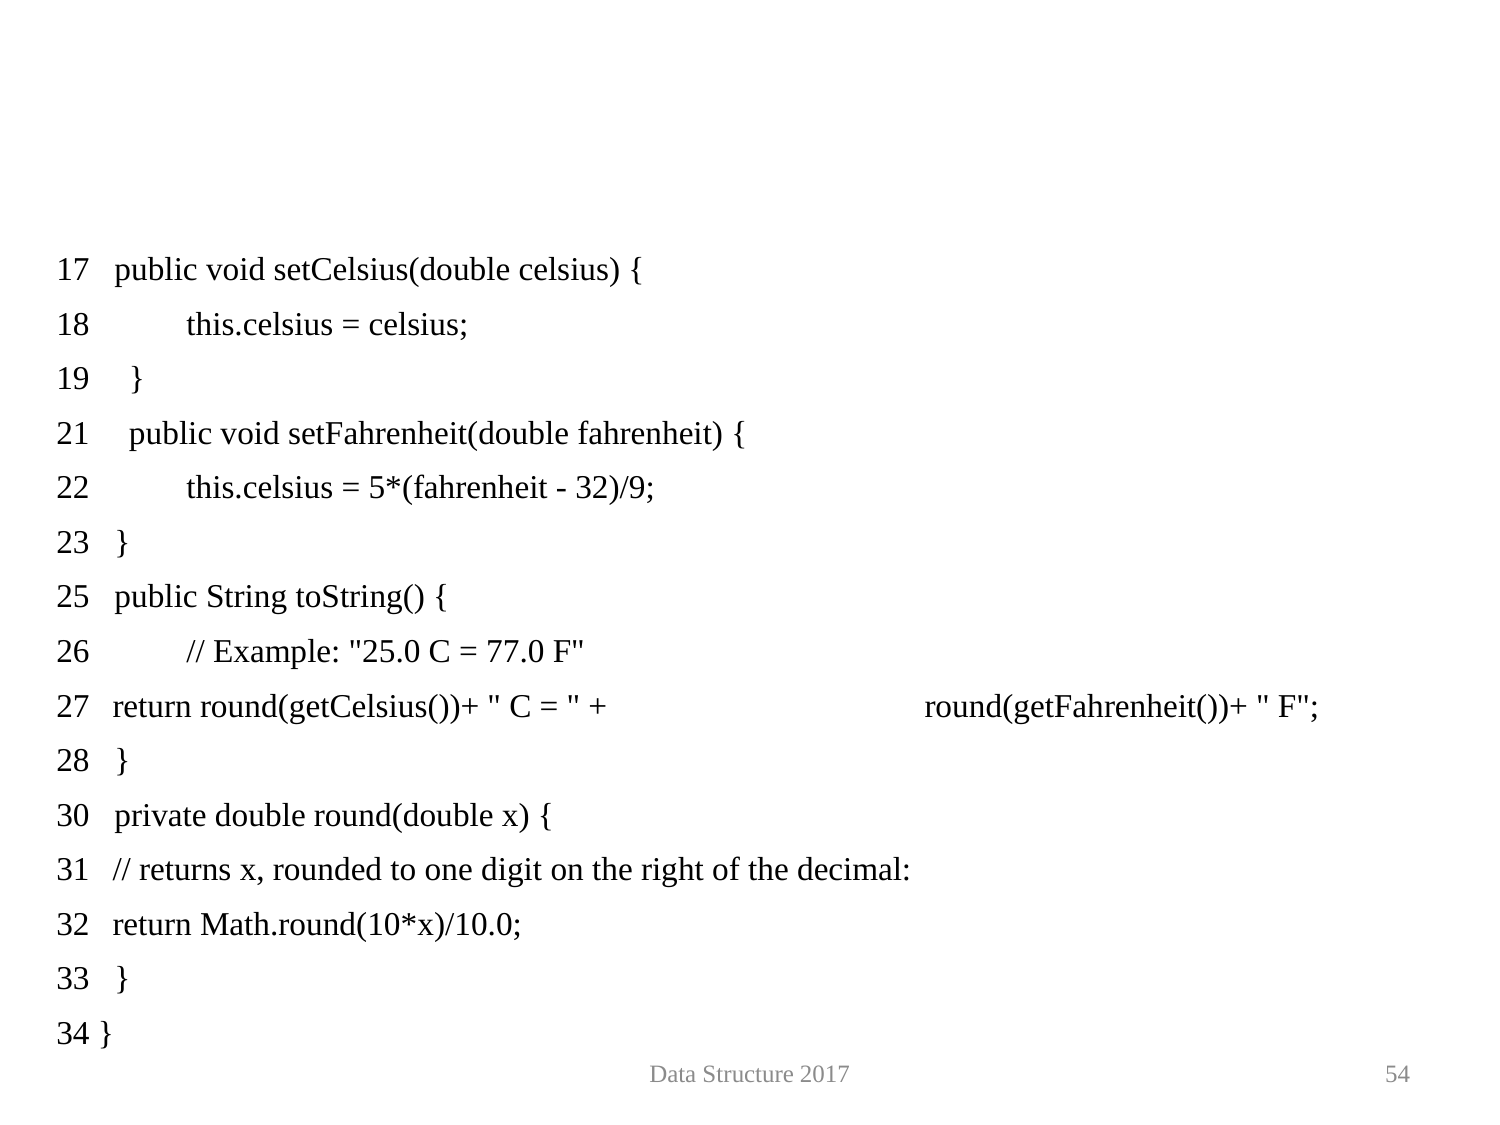

#
17 public void setCelsius(double celsius) {
18	 	this.celsius = celsius;
19	 }
21	 public void setFahrenheit(double fahrenheit) {
22 	this.celsius = 5*(fahrenheit - 32)/9;
23 }
25 public String toString() {
26 	// Example: "25.0 C = 77.0 F"
27 	return round(getCelsius())+ " C = " + 					round(getFahrenheit())+ " F";
28 }
30 private double round(double x) {
31 	// returns x, rounded to one digit on the right of the decimal:
32 	return Math.round(10*x)/10.0;
33 }
34 }
Data Structure 2017